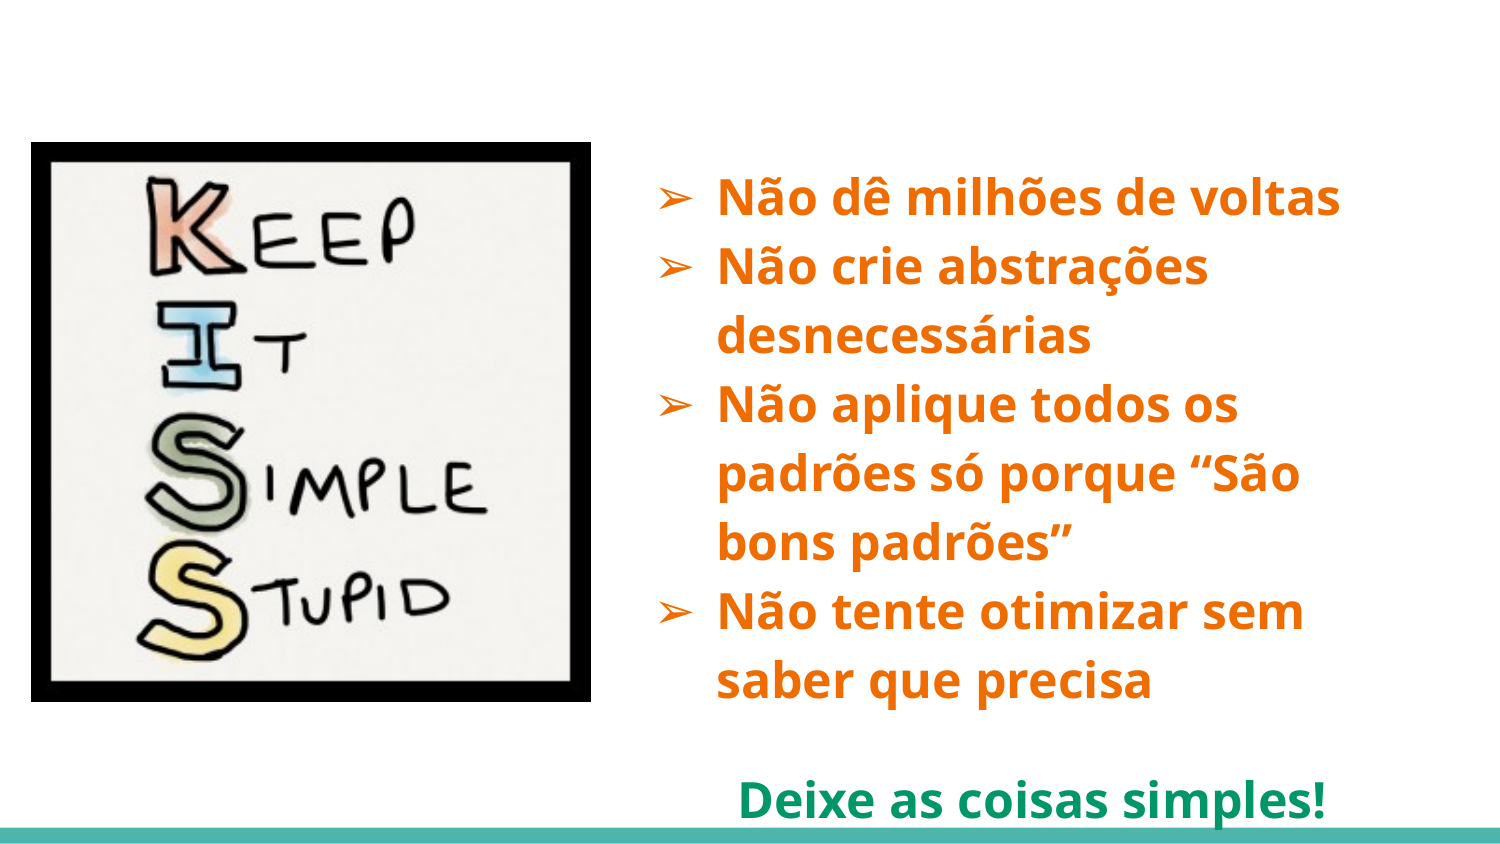

Não dê milhões de voltas
Não crie abstrações desnecessárias
Não aplique todos os padrões só porque “São bons padrões”
Não tente otimizar sem saber que precisa
Deixe as coisas simples!